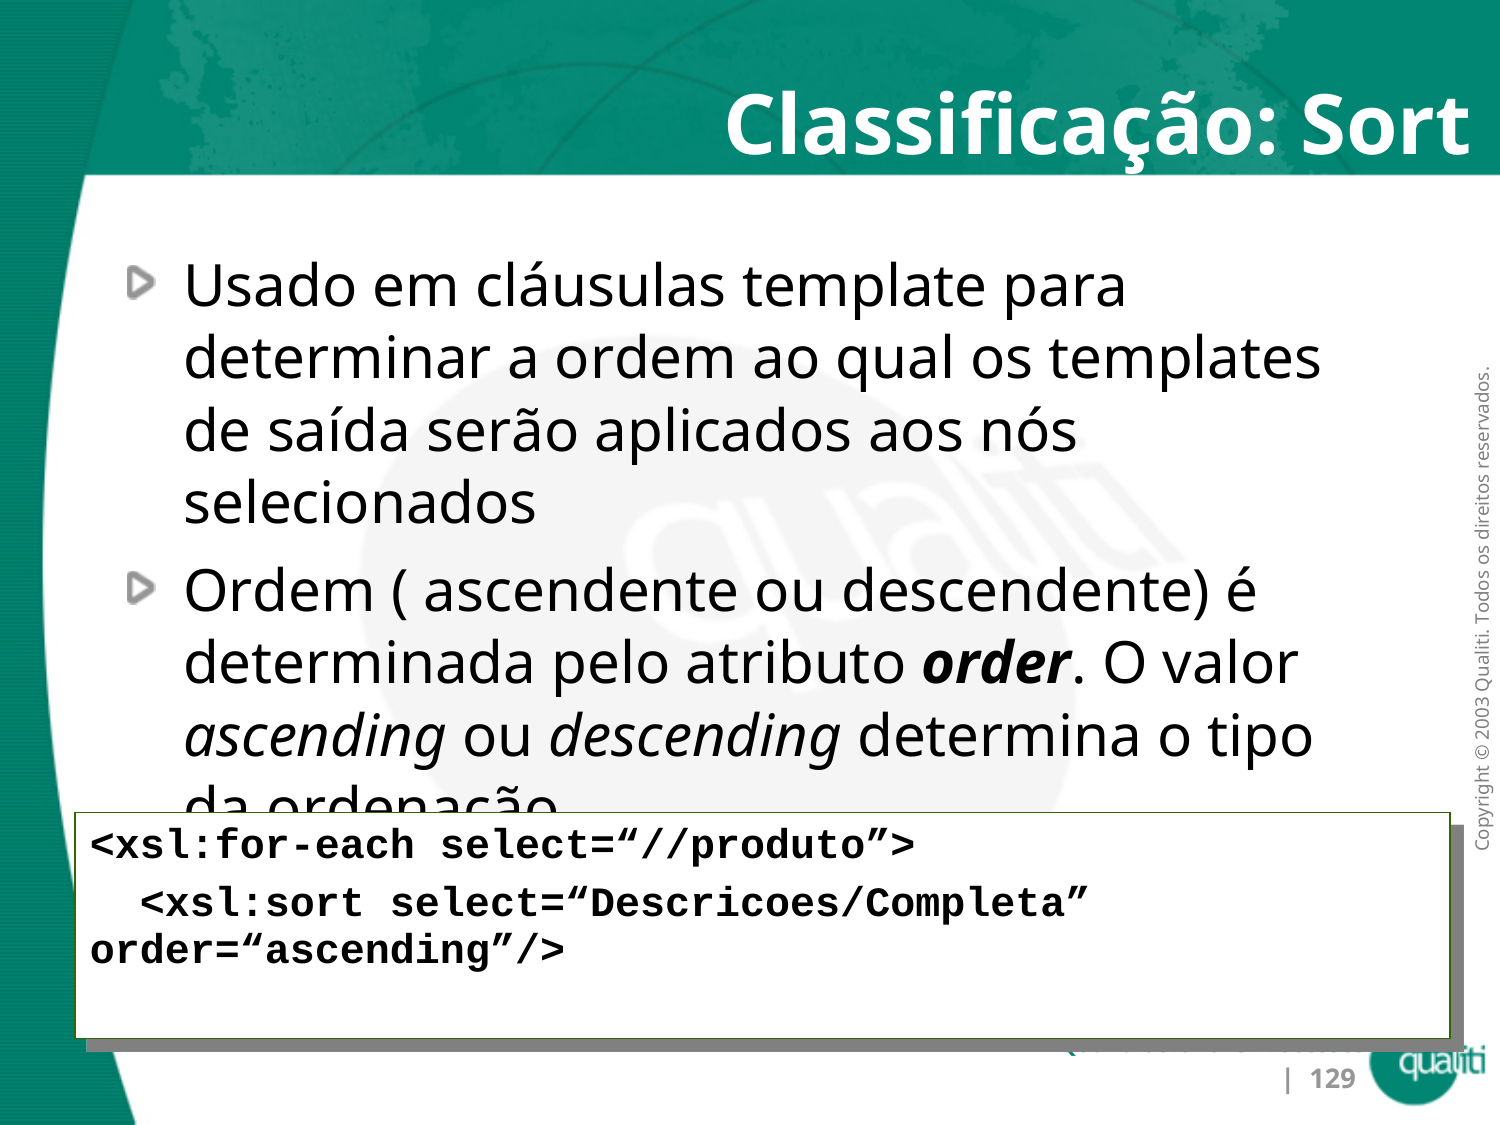

# Classificação: Sort
Usado em cláusulas template para determinar a ordem ao qual os templates de saída serão aplicados aos nós selecionados
Ordem ( ascendente ou descendente) é determinada pelo atributo order. O valor ascending ou descending determina o tipo da ordenação
<xsl:for-each select=“//produto”>
 <xsl:sort select=“Descricoes/Completa” order=“ascending”/>